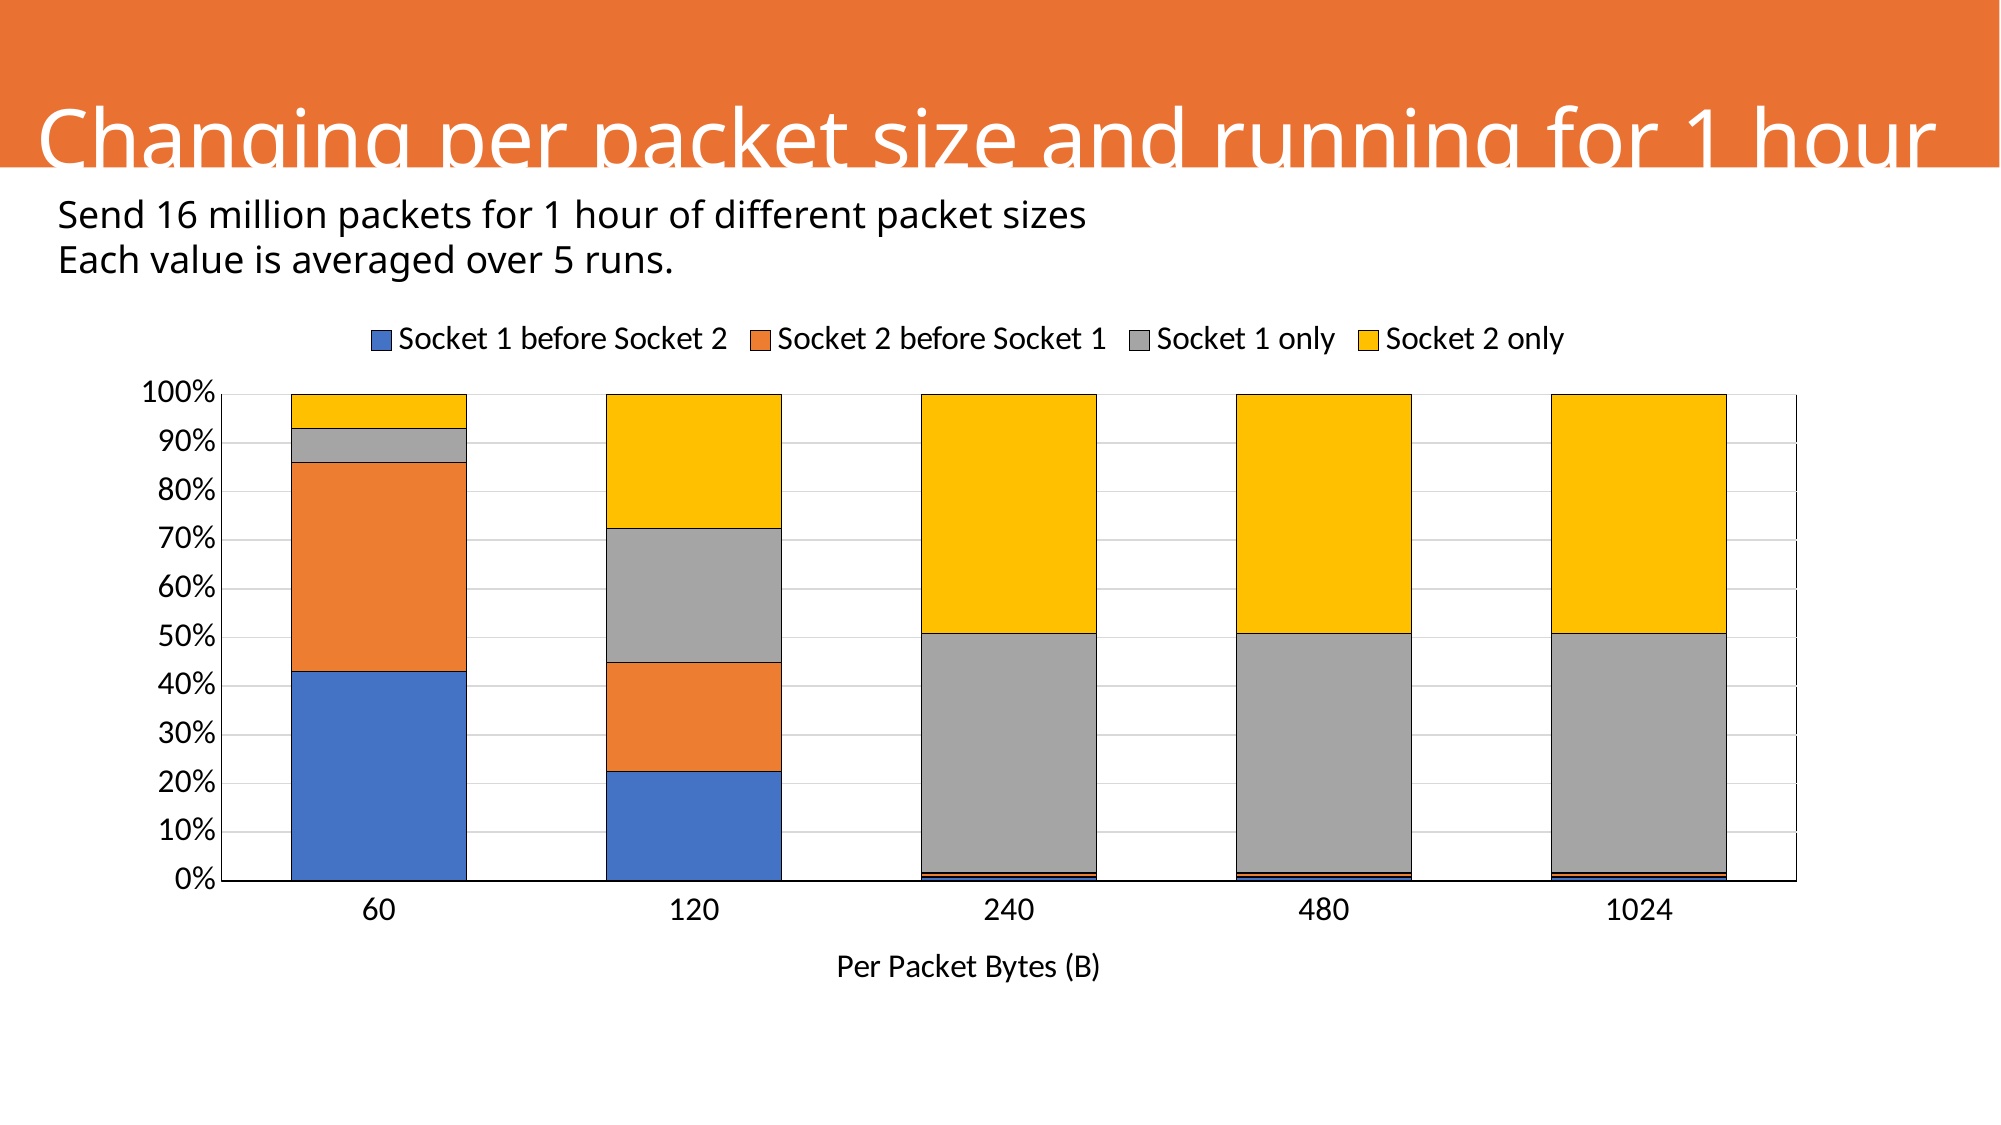

# Changing per packet size and running for 1 hour
Send 16 million packets for 1 hour of different packet sizes
Each value is averaged over 5 runs.
### Chart
| Category | Socket 1 before Socket 2 | Socket 2 before Socket 1 | Socket 1 only | Socket 2 only |
|---|---|---|---|---|
| 60 | 48307003.33 | 48166355.67 | 7872157.333 | 7830116.667 |
| 120 | 46628497.67 | 46617714.33 | 57376086.67 | 57368399.33 |
| 240 | 3440296.0 | 3461697.0 | 214528565.3 | 214499500.3 |
| 480 | 3453058.333 | 3441214.667 | 214421741.3 | 214455979.0 |
| 1024 | 3480484.0 | 3473884.333 | 214404640.3 | 214410461.3 |